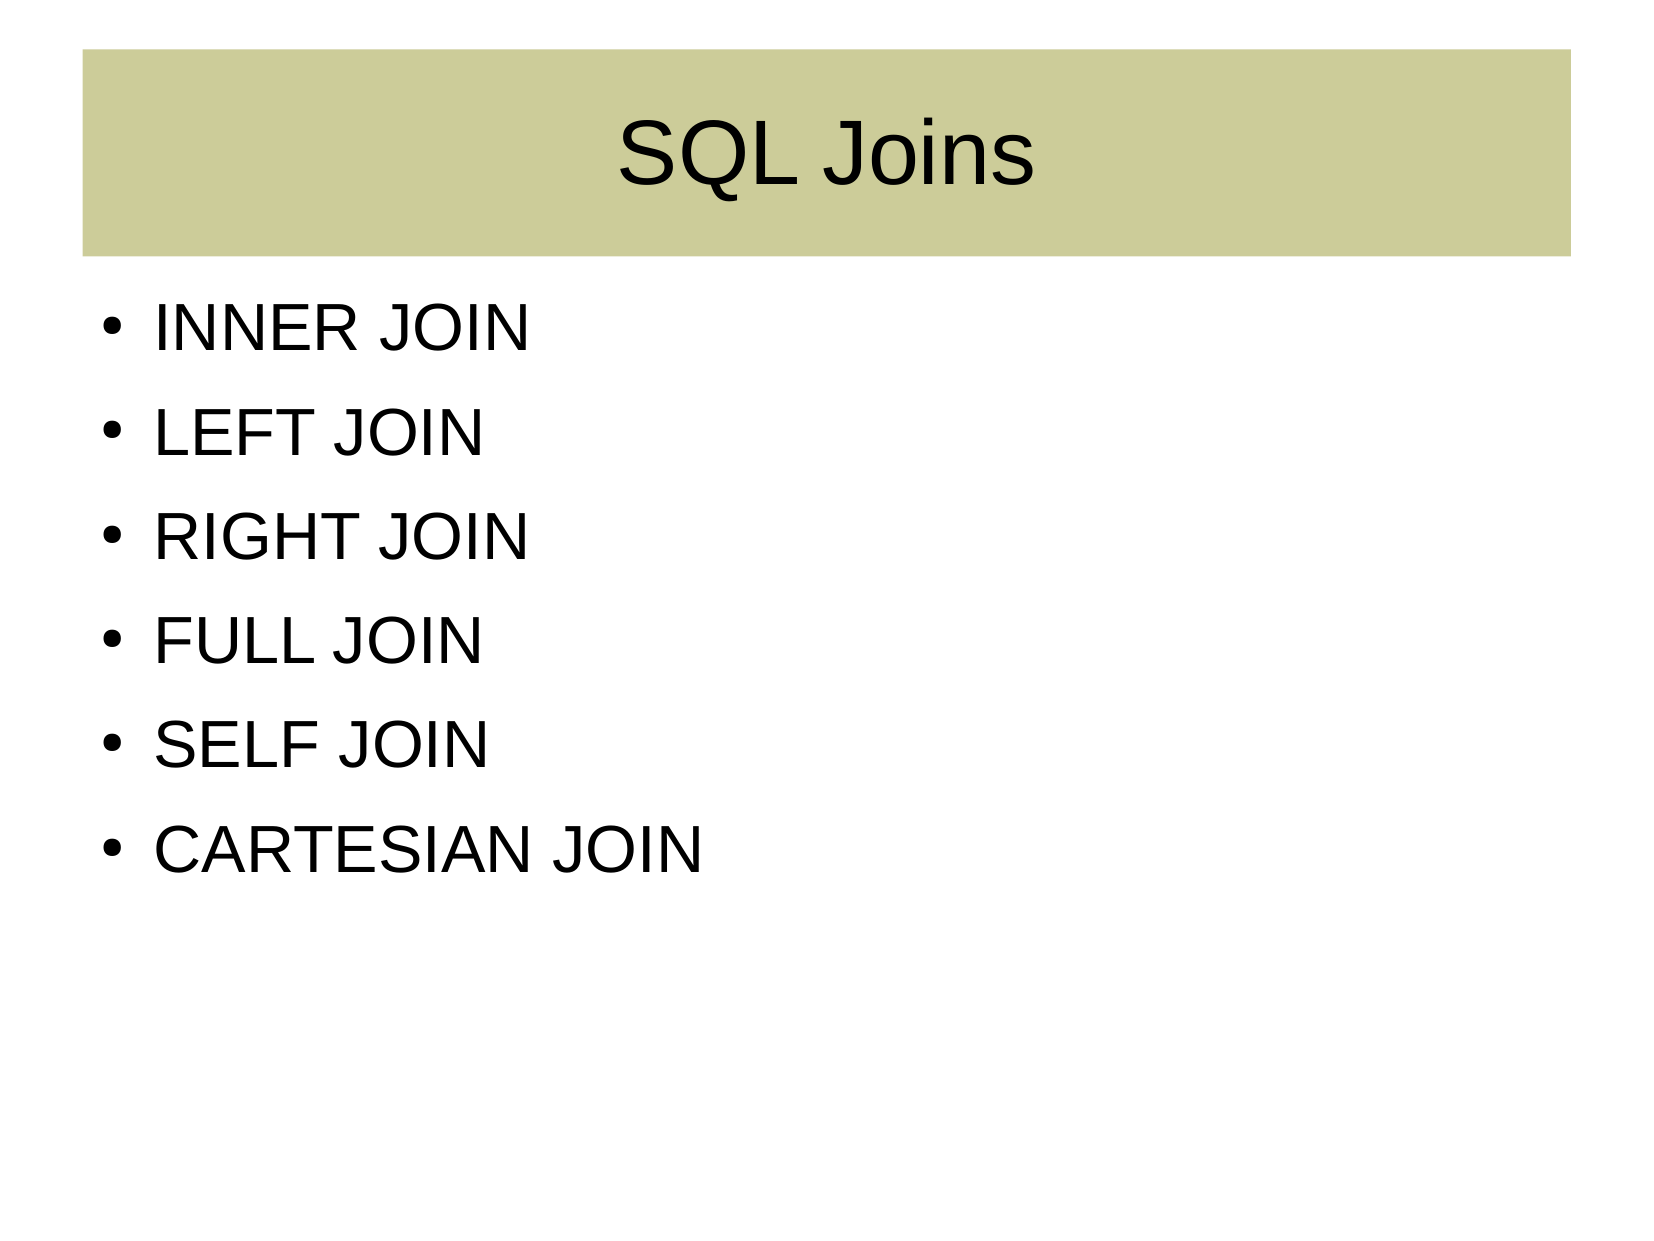

# SQL Joins
INNER JOIN
LEFT JOIN
RIGHT JOIN
FULL JOIN
SELF JOIN
CARTESIAN JOIN